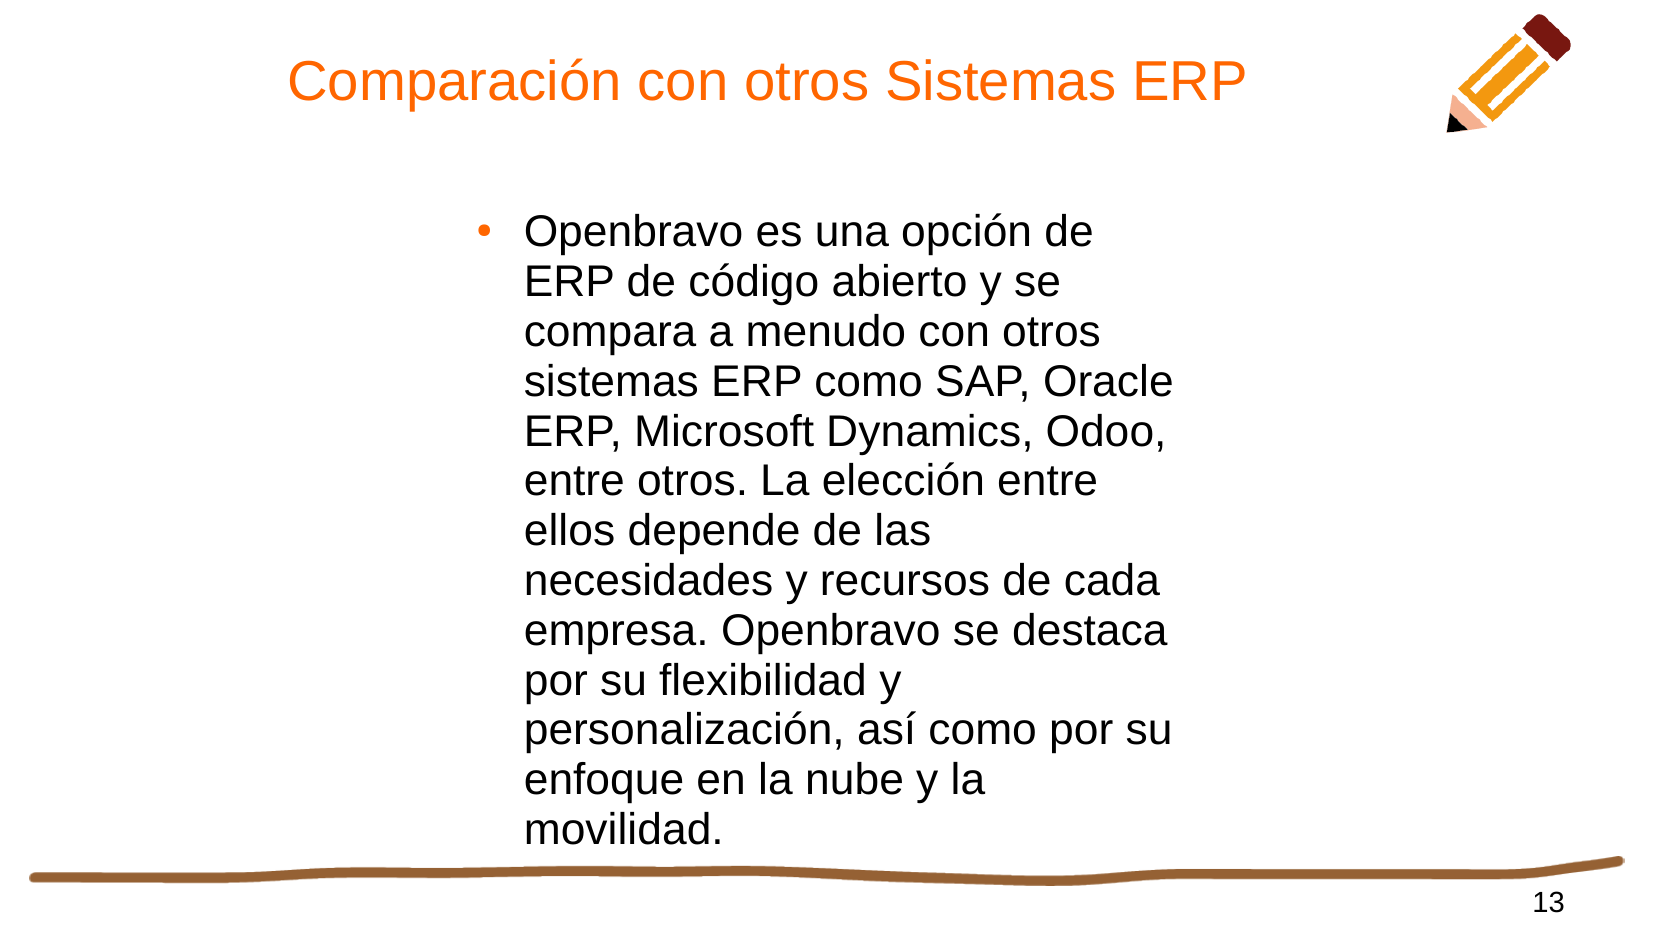

# Comparación con otros Sistemas ERP
Openbravo es una opción de ERP de código abierto y se compara a menudo con otros sistemas ERP como SAP, Oracle ERP, Microsoft Dynamics, Odoo, entre otros. La elección entre ellos depende de las necesidades y recursos de cada empresa. Openbravo se destaca por su flexibilidad y personalización, así como por su enfoque en la nube y la movilidad.
13